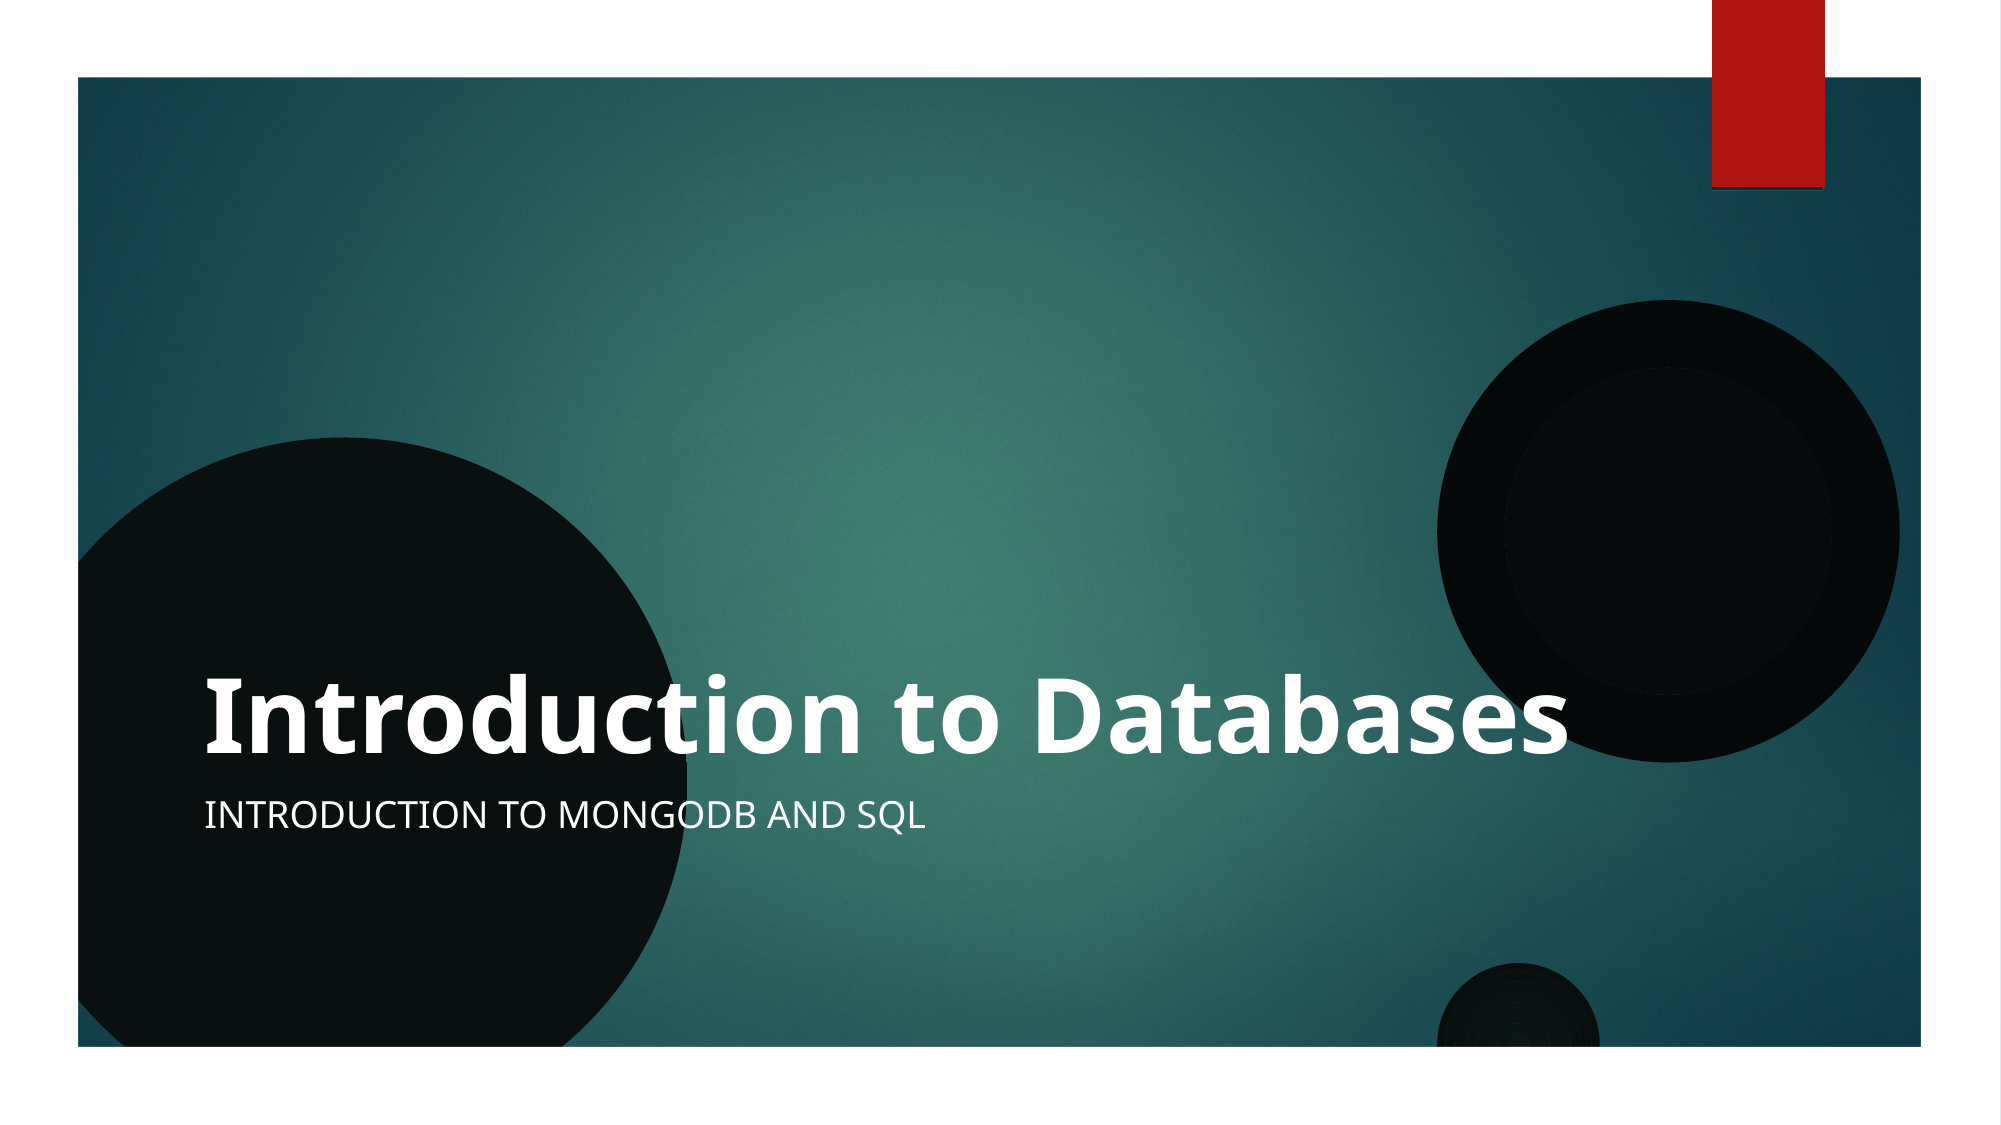

# Introduction to Databases
Introduction to MongoDB and SQL